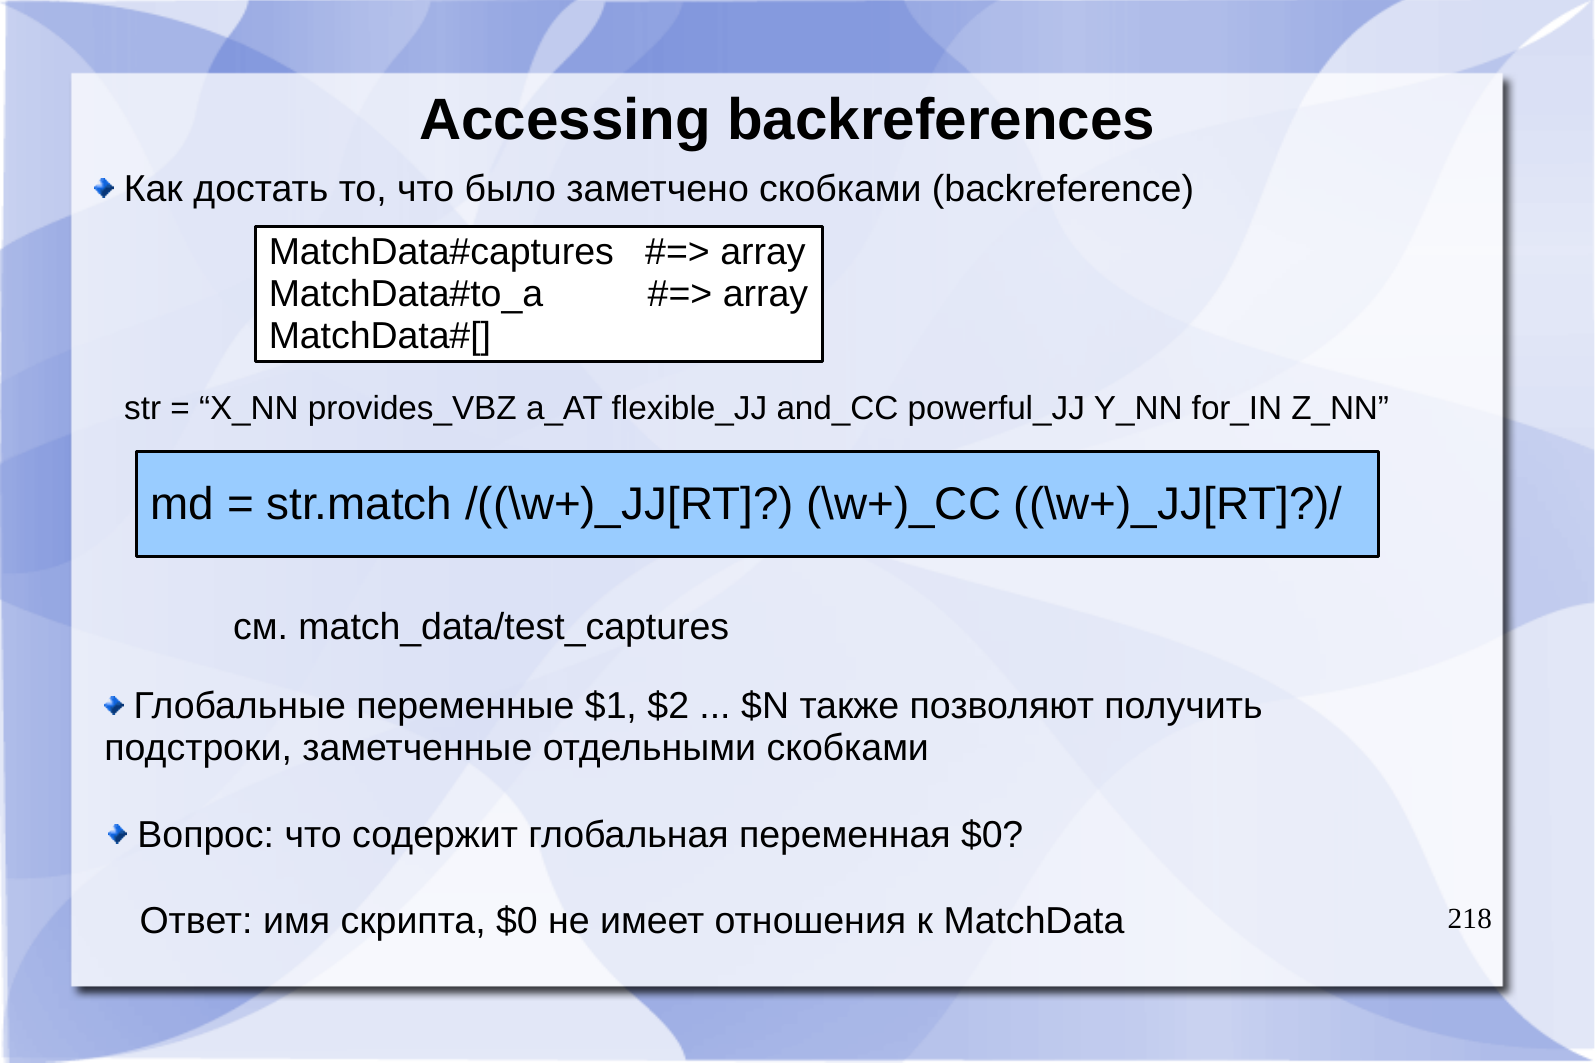

# Accessing backreferences
 Как достать то, что было заметчено скобками (backreference)
MatchData#captures #=> array
MatchData#to_a #=> array
MatchData#[]
str = “X_NN provides_VBZ a_AT flexible_JJ and_CC powerful_JJ Y_NN for_IN Z_NN”
md = str.match /((\w+)_JJ[RT]?) (\w+)_CC ((\w+)_JJ[RT]?)/
см. match_data/test_captures
 Глобальные переменные $1, $2 ... $N также позволяют получить подстроки, заметченные отдельными скобками
 Вопрос: что содержит глобальная переменная $0?
Ответ: имя скрипта, $0 не имеет отношения к MatchData
218